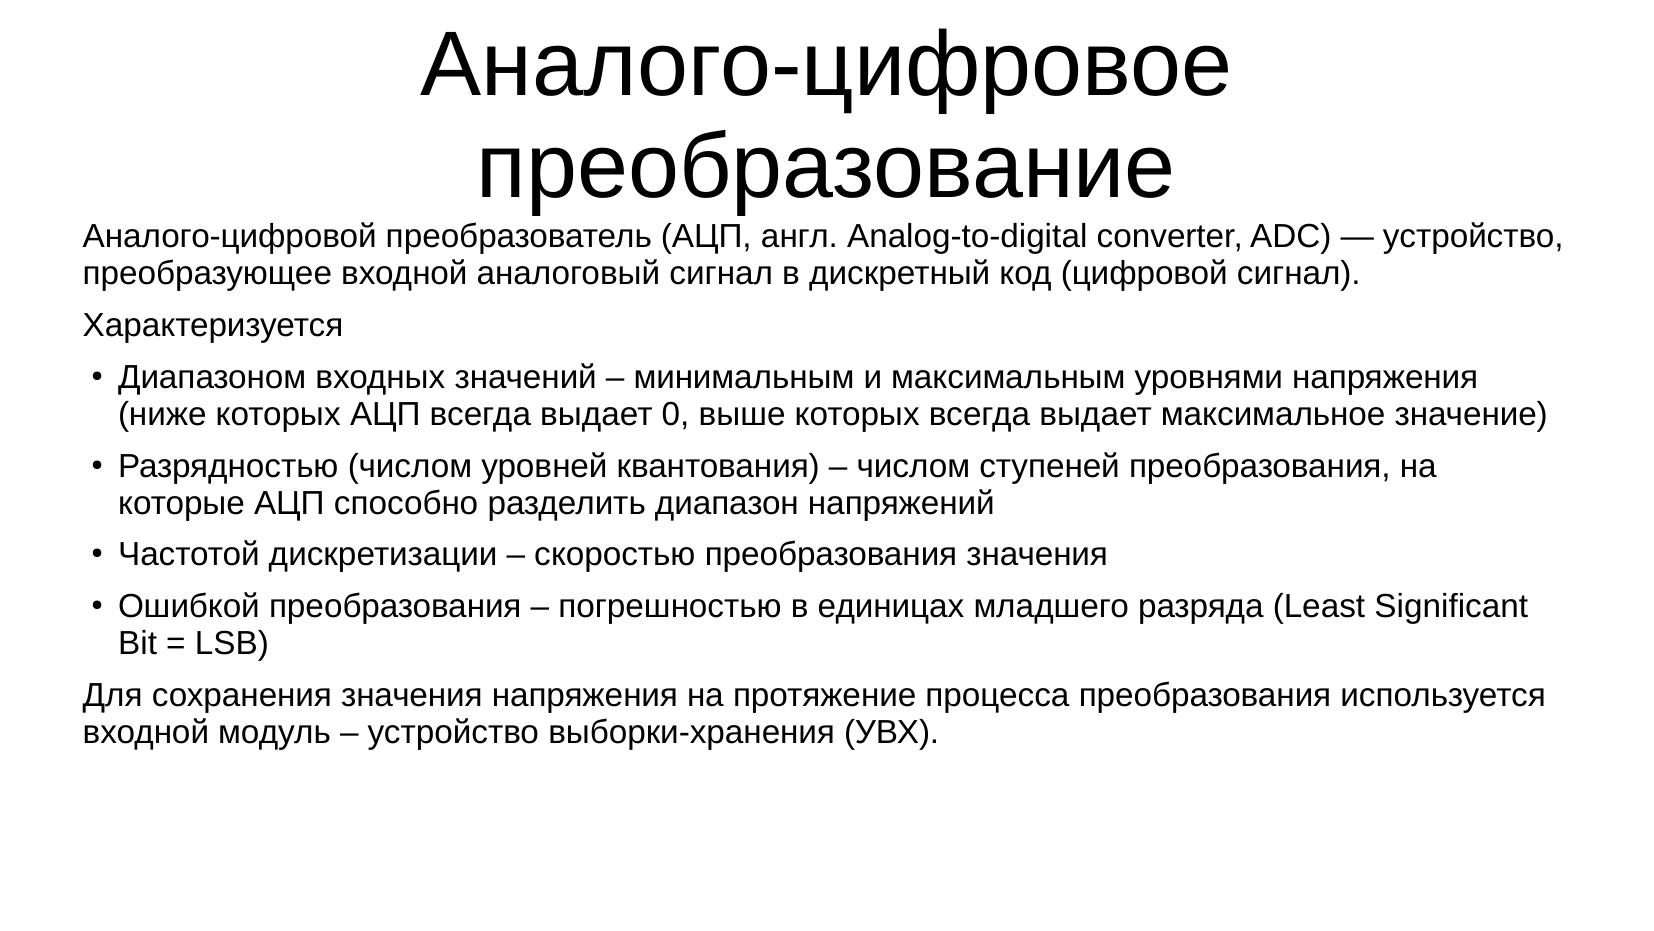

# Аналого-цифровое преобразование
Аналого-цифровой преобразователь (АЦП, англ. Analog-to-digital converter, ADC) — устройство, преобразующее входной аналоговый сигнал в дискретный код (цифровой сигнал).
Характеризуется
Диапазоном входных значений – минимальным и максимальным уровнями напряжения (ниже которых АЦП всегда выдает 0, выше которых всегда выдает максимальное значение)
Разрядностью (числом уровней квантования) – числом ступеней преобразования, на которые АЦП способно разделить диапазон напряжений
Частотой дискретизации – скоростью преобразования значения
Ошибкой преобразования – погрешностью в единицах младшего разряда (Least Significant Bit = LSB)
Для сохранения значения напряжения на протяжение процесса преобразования используется входной модуль – устройство выборки-хранения (УВХ).